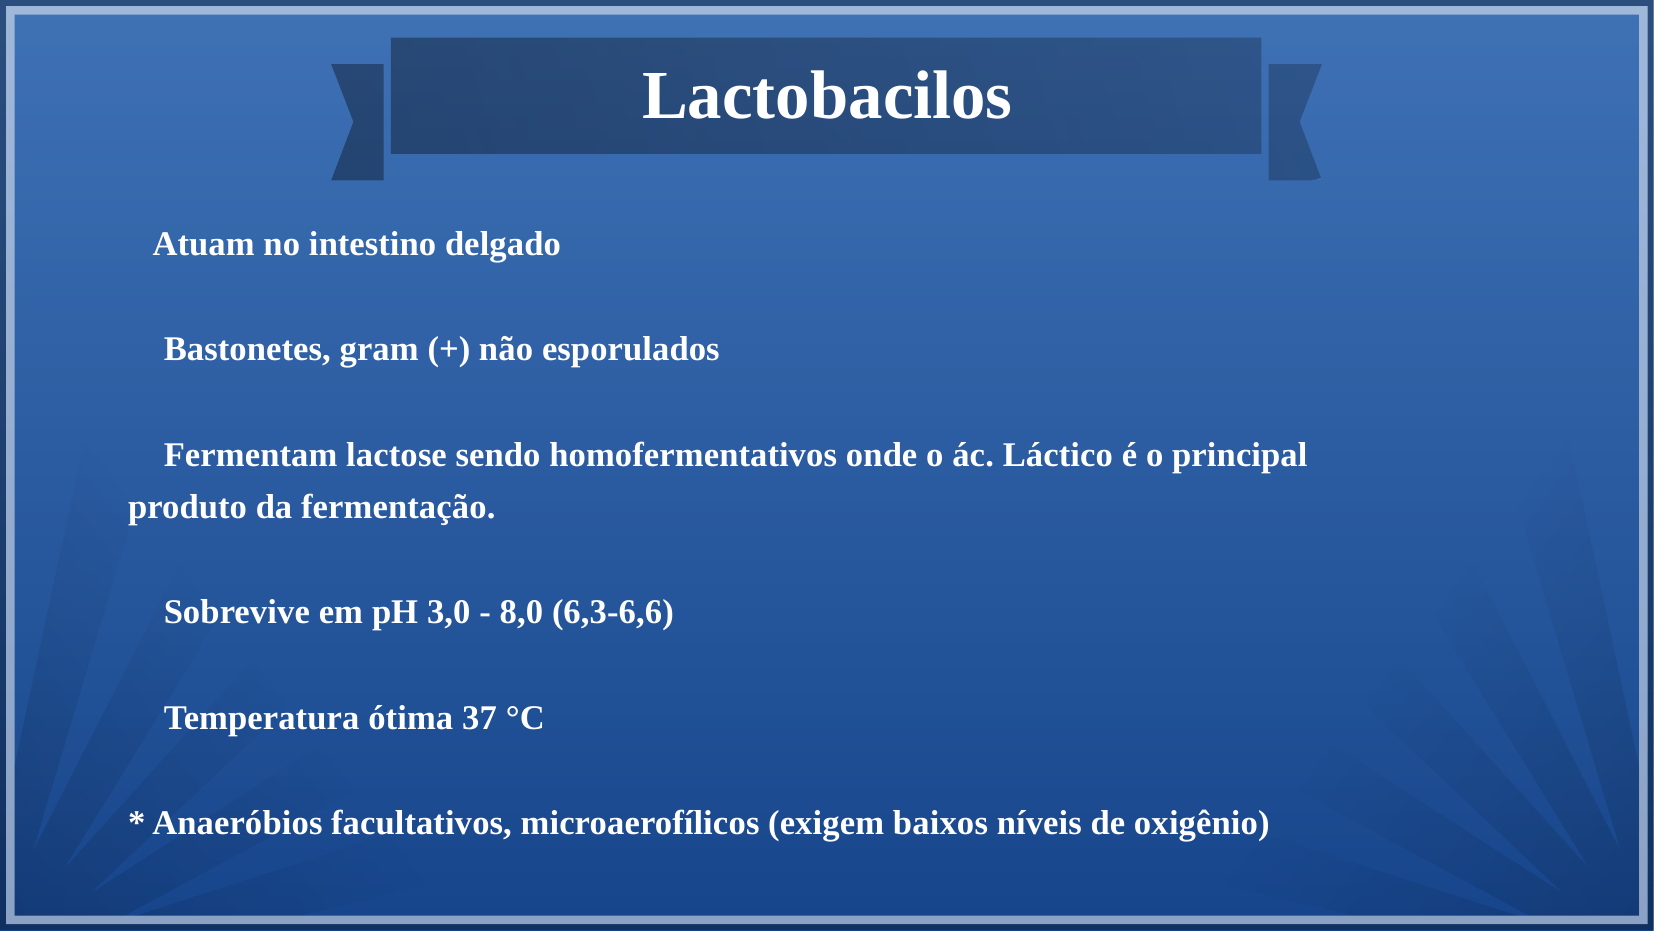

# Lactobacilos
 Atuam no intestino delgado
 Bastonetes, gram (+) não esporulados
 Fermentam lactose sendo homofermentativos onde o ác. Láctico é o principal
produto da fermentação.
 Sobrevive em pH 3,0 - 8,0 (6,3-6,6)
 Temperatura ótima 37 °C
* Anaeróbios facultativos, microaerofílicos (exigem baixos níveis de oxigênio)